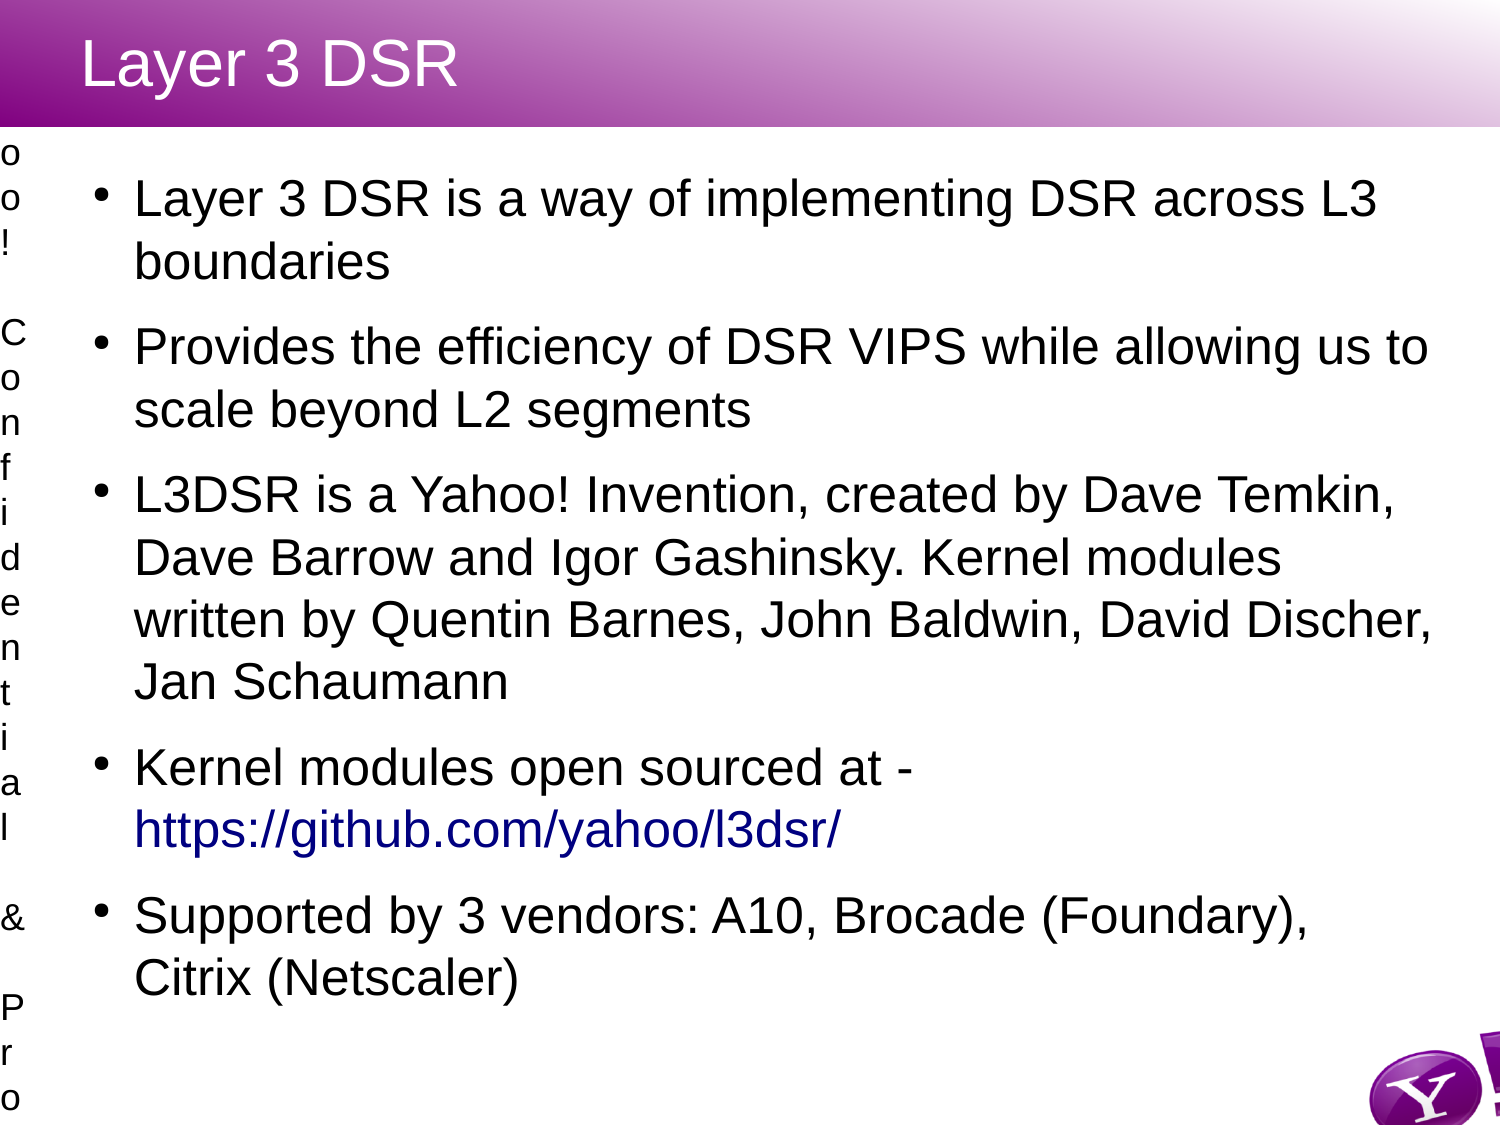

Layer 3 DSR
12
#
Layer 3 DSR is a way of implementing DSR across L3 boundaries
Provides the efficiency of DSR VIPS while allowing us to scale beyond L2 segments
L3DSR is a Yahoo! Invention, created by Dave Temkin, Dave Barrow and Igor Gashinsky. Kernel modules written by Quentin Barnes, John Baldwin, David Discher, Jan Schaumann
Kernel modules open sourced at - https://github.com/yahoo/l3dsr/
Supported by 3 vendors: A10, Brocade (Foundary), Citrix (Netscaler)